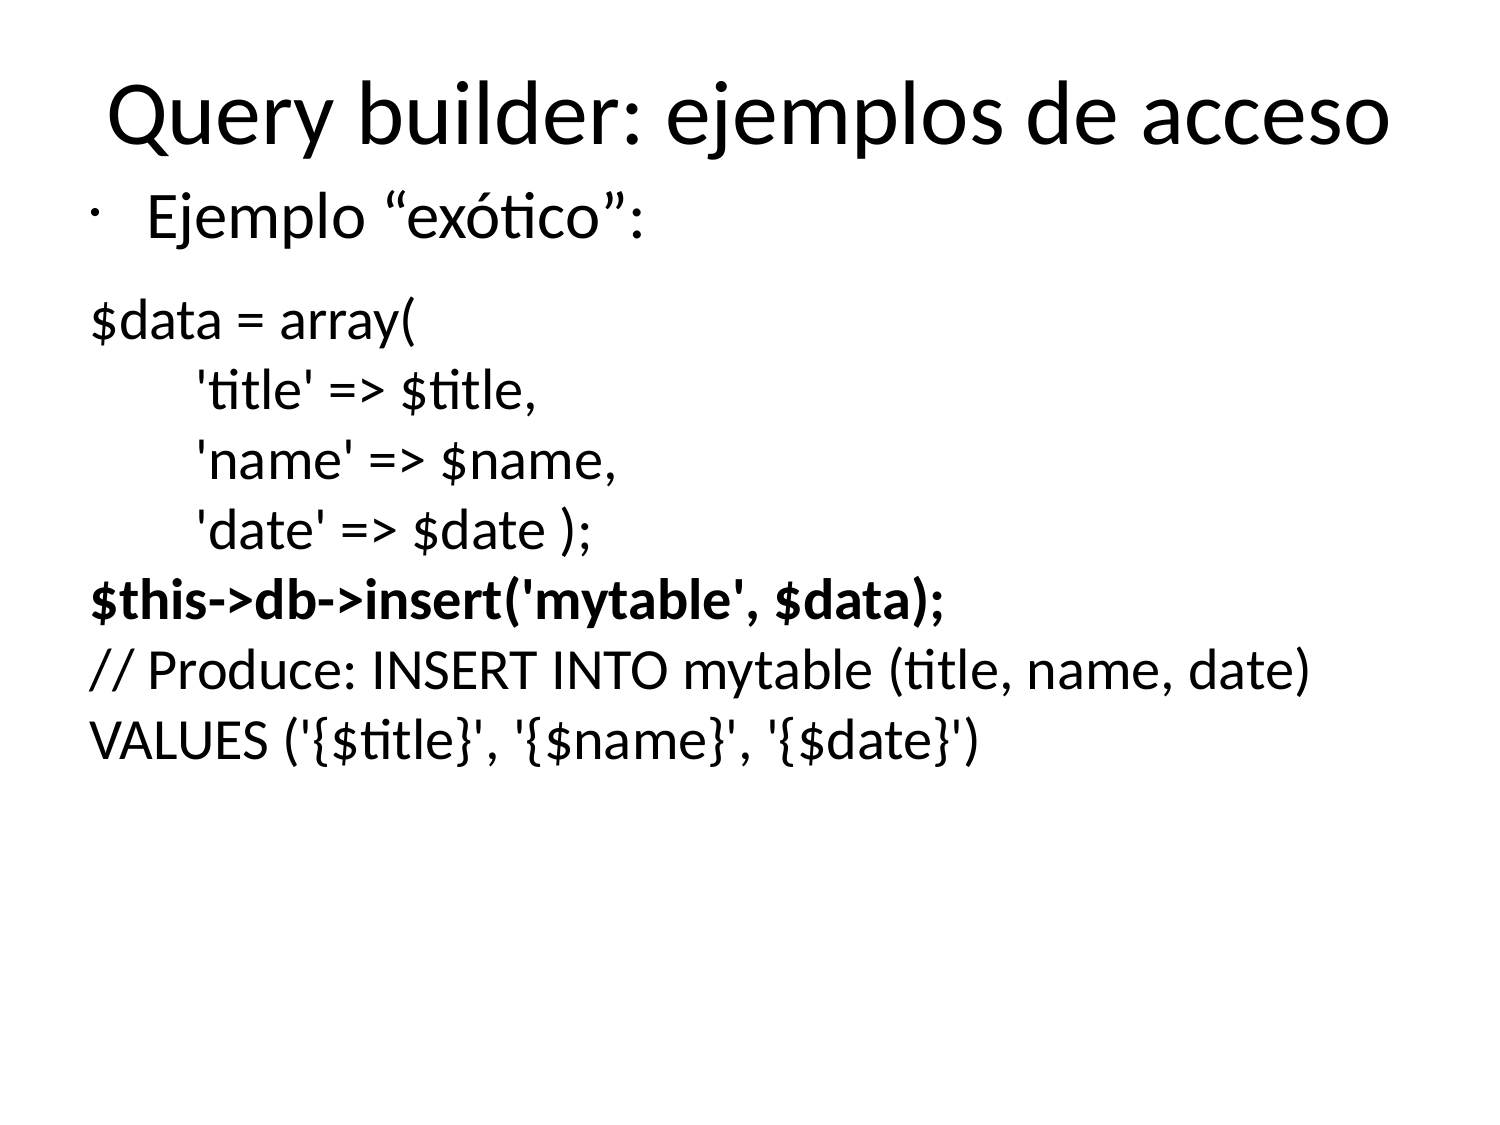

# Query builder: ejemplos de acceso
Ejemplo “exótico”:
$data = array(
 'title' => $title,
 'name' => $name,
 'date' => $date );
$this->db->insert('mytable', $data);
// Produce: INSERT INTO mytable (title, name, date) VALUES ('{$title}', '{$name}', '{$date}')